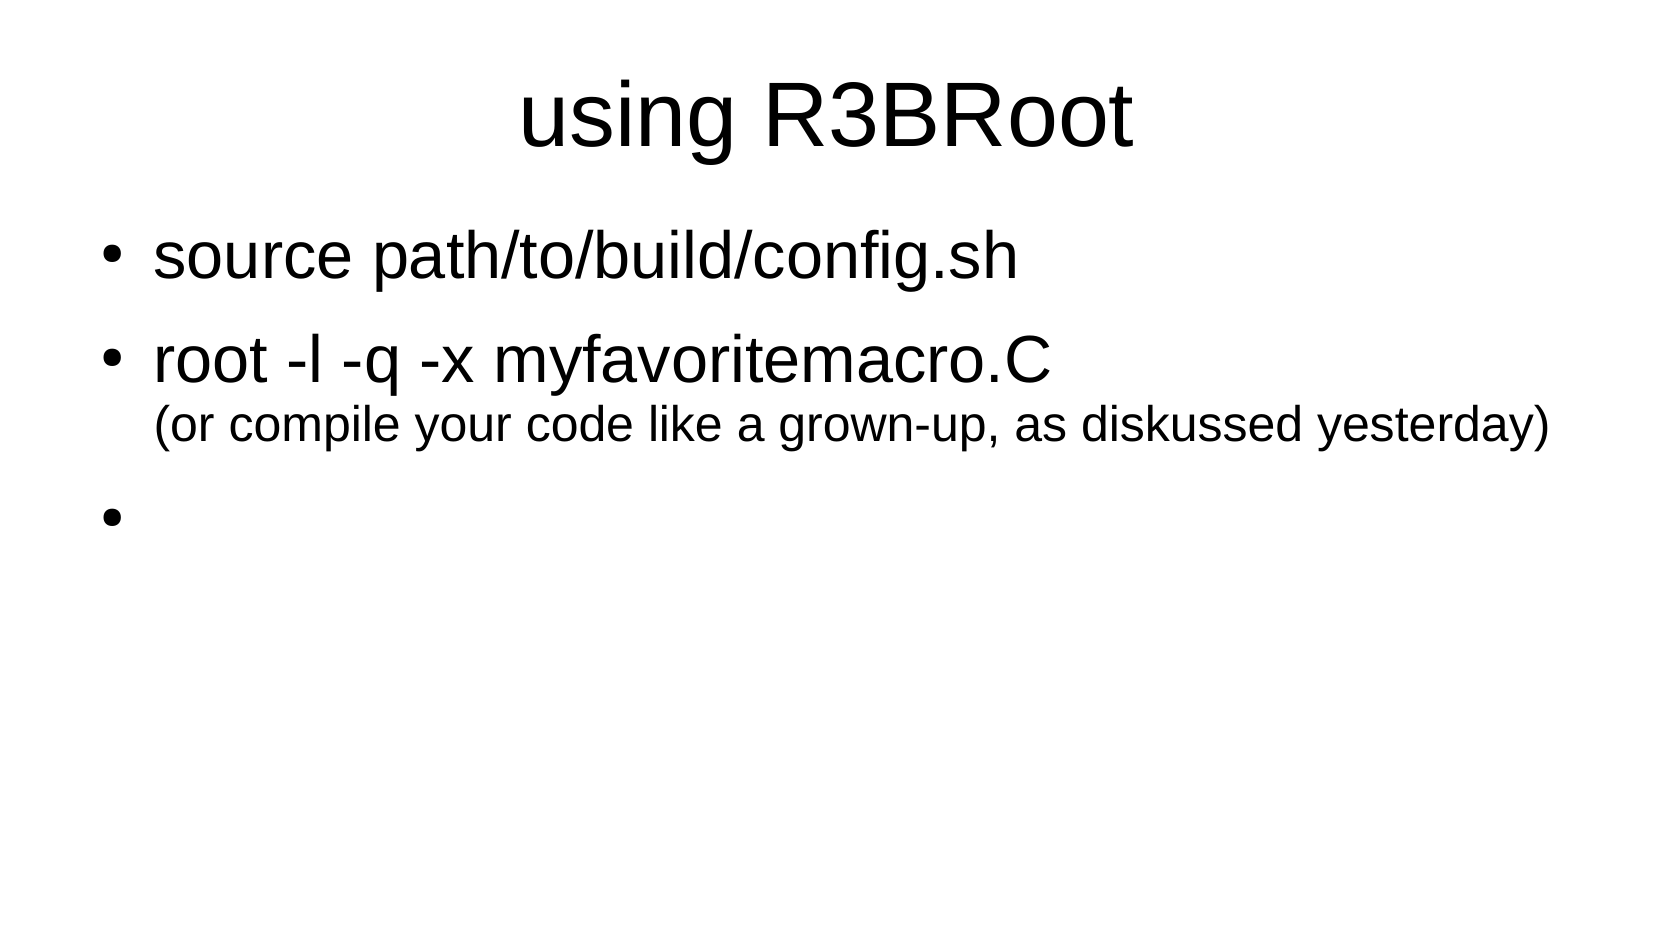

# using R3BRoot
source path/to/build/config.sh
root -l -q -x myfavoritemacro.C
(or compile your code like a grown-up, as diskussed yesterday)